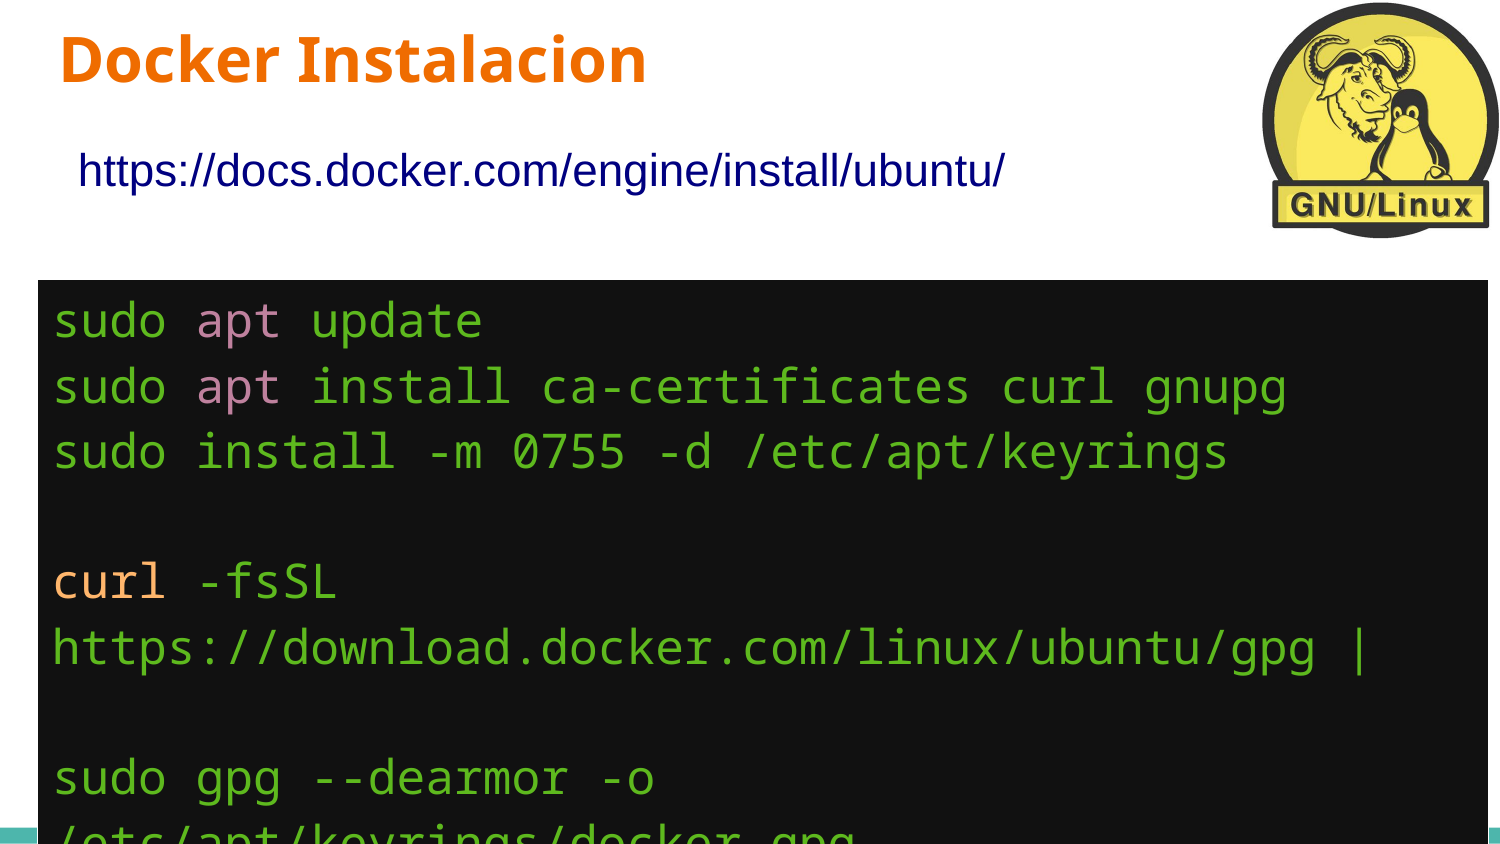

# Docker Instalacion
https://docs.docker.com/engine/install/ubuntu/
| sudo apt update sudo apt install ca-certificates curl gnupg sudo install -m 0755 -d /etc/apt/keyrings curl -fsSL https://download.docker.com/linux/ubuntu/gpg | sudo gpg --dearmor -o /etc/apt/keyrings/docker.gpg sudo chmod a+r /etc/apt/keyrings/docker.gpg |
| --- |